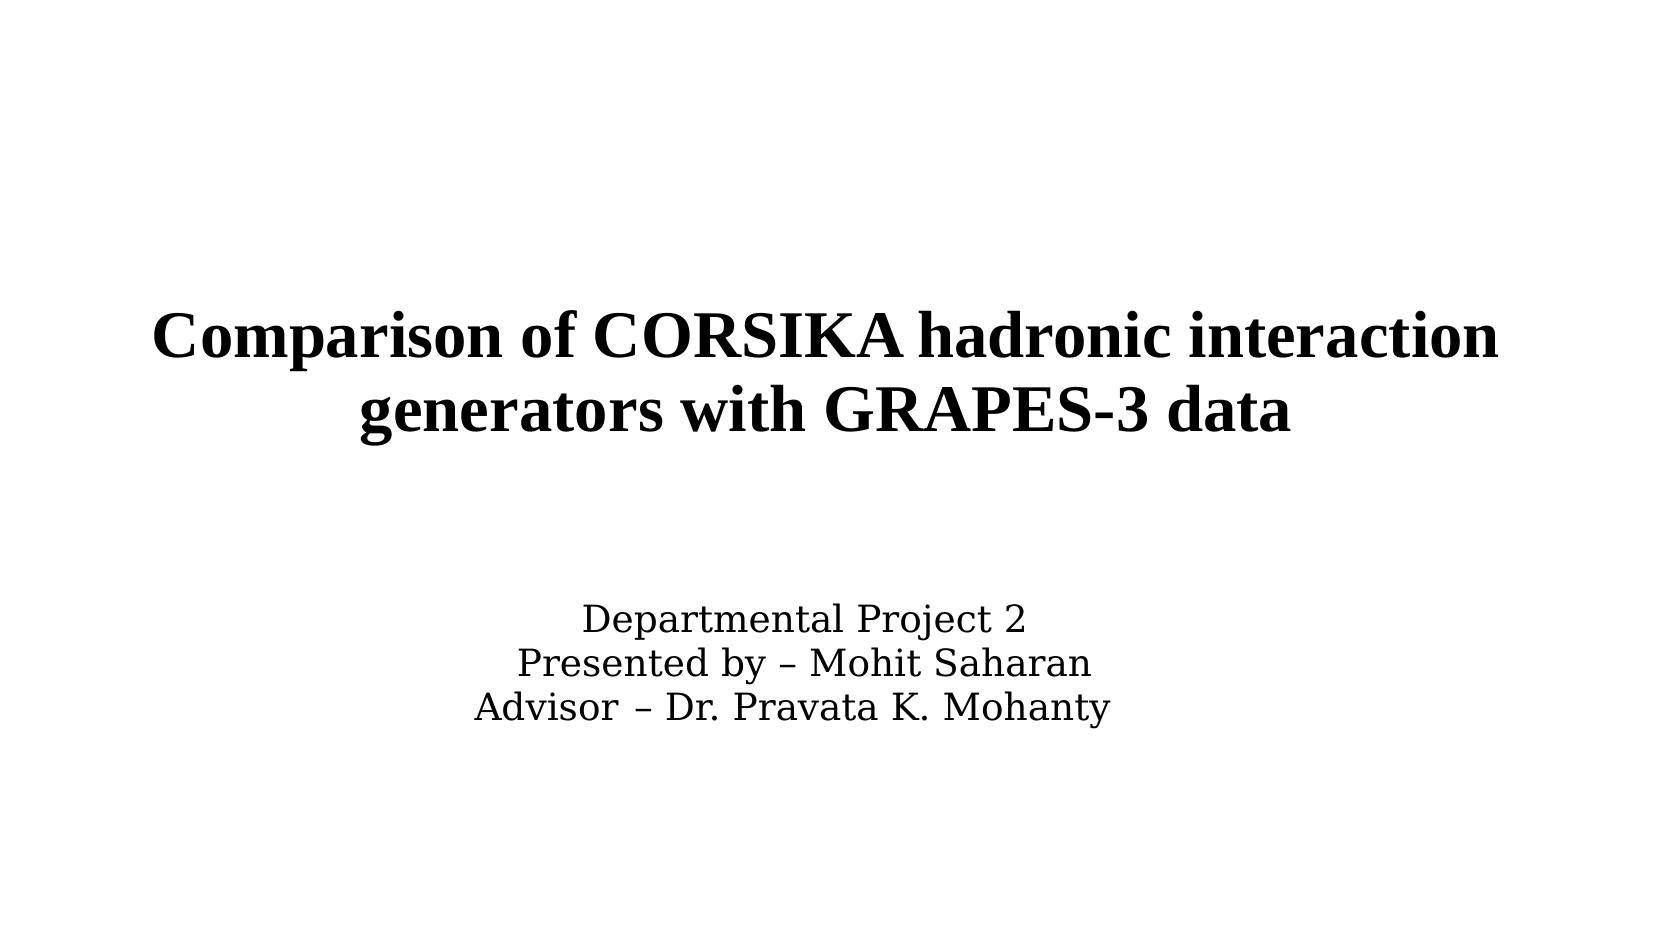

Comparison of CORSIKA hadronic interaction generators with GRAPES-3 data
# Departmental Project 2 Presented by – Mohit Saharan Advisor	 – Dr. Pravata K. Mohanty